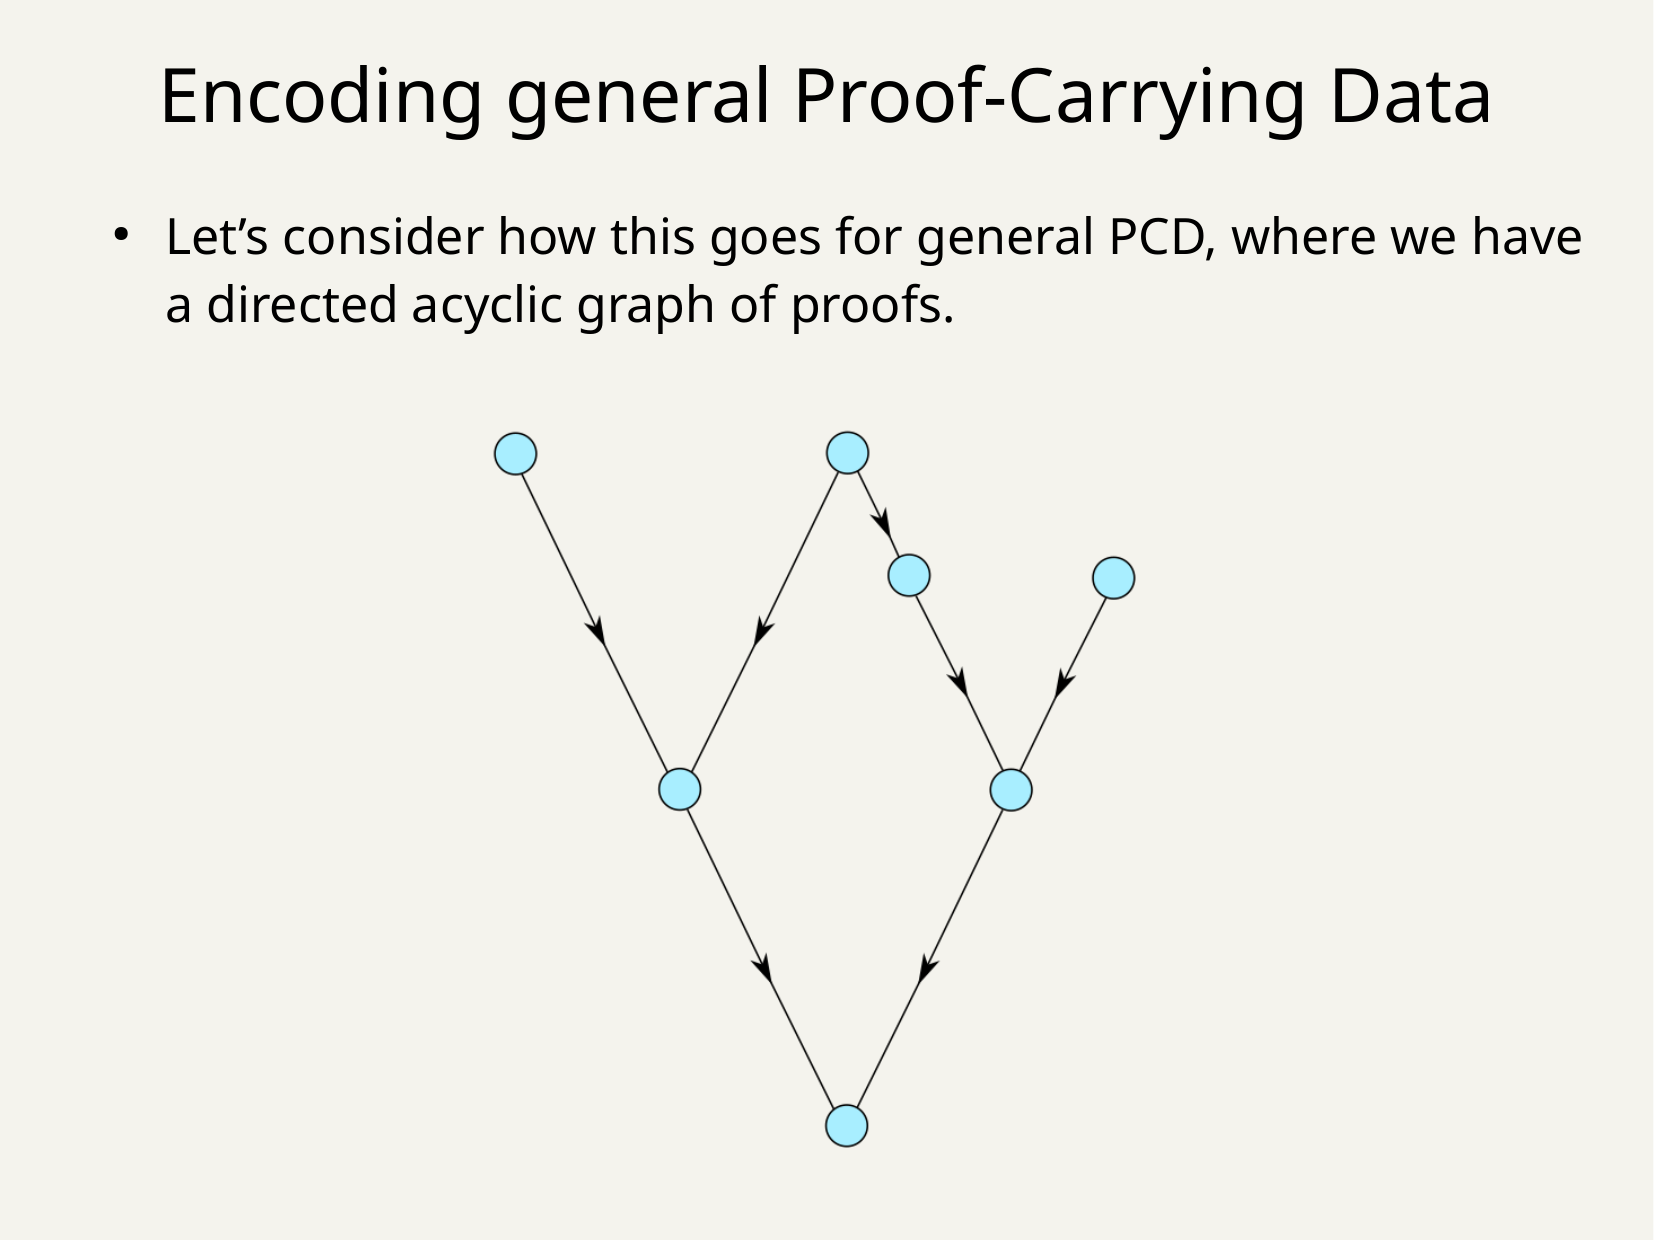

# Encoding general Proof-Carrying Data
Let’s consider how this goes for general PCD, where we have a directed acyclic graph of proofs.